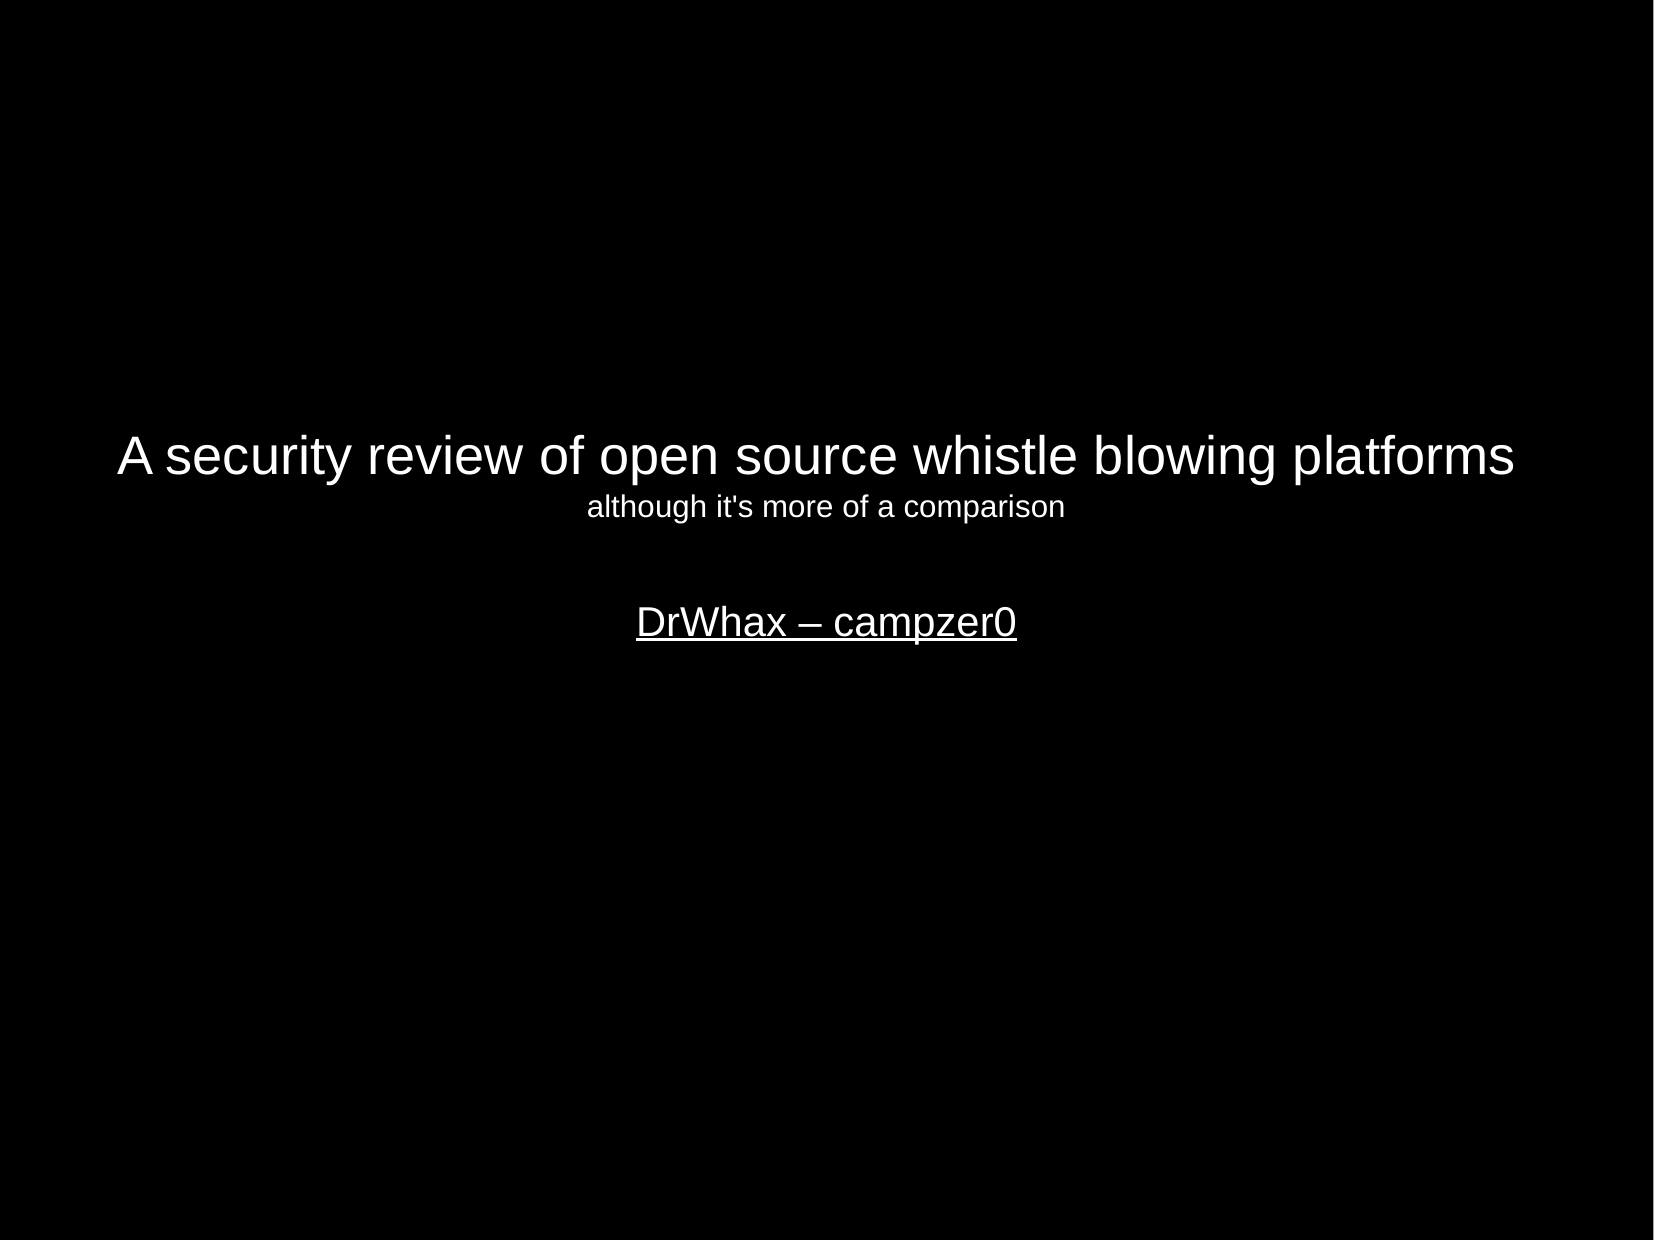

# A security review of open source whistle blowing platforms although it's more of a comparison DrWhax – campzer0